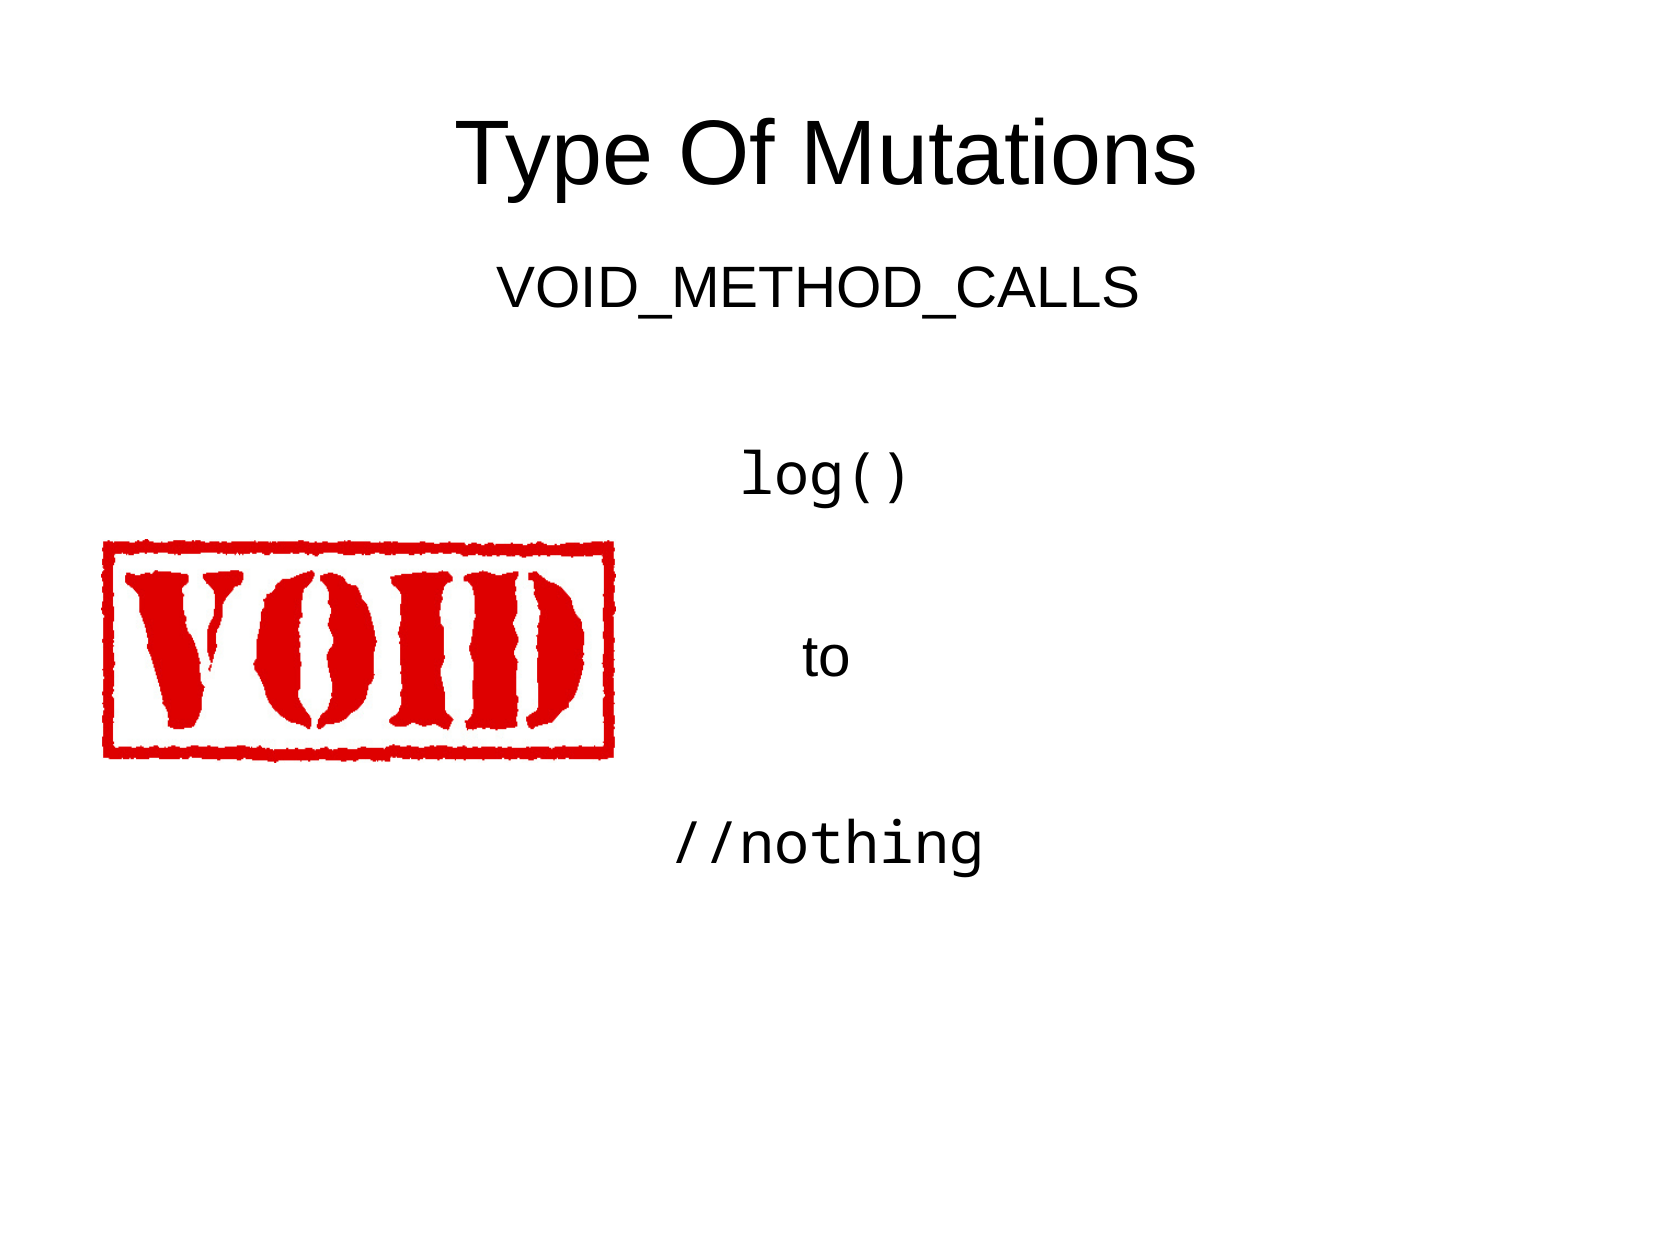

# Type Of Mutations
VOID_METHOD_CALLS
log()
to
//nothing